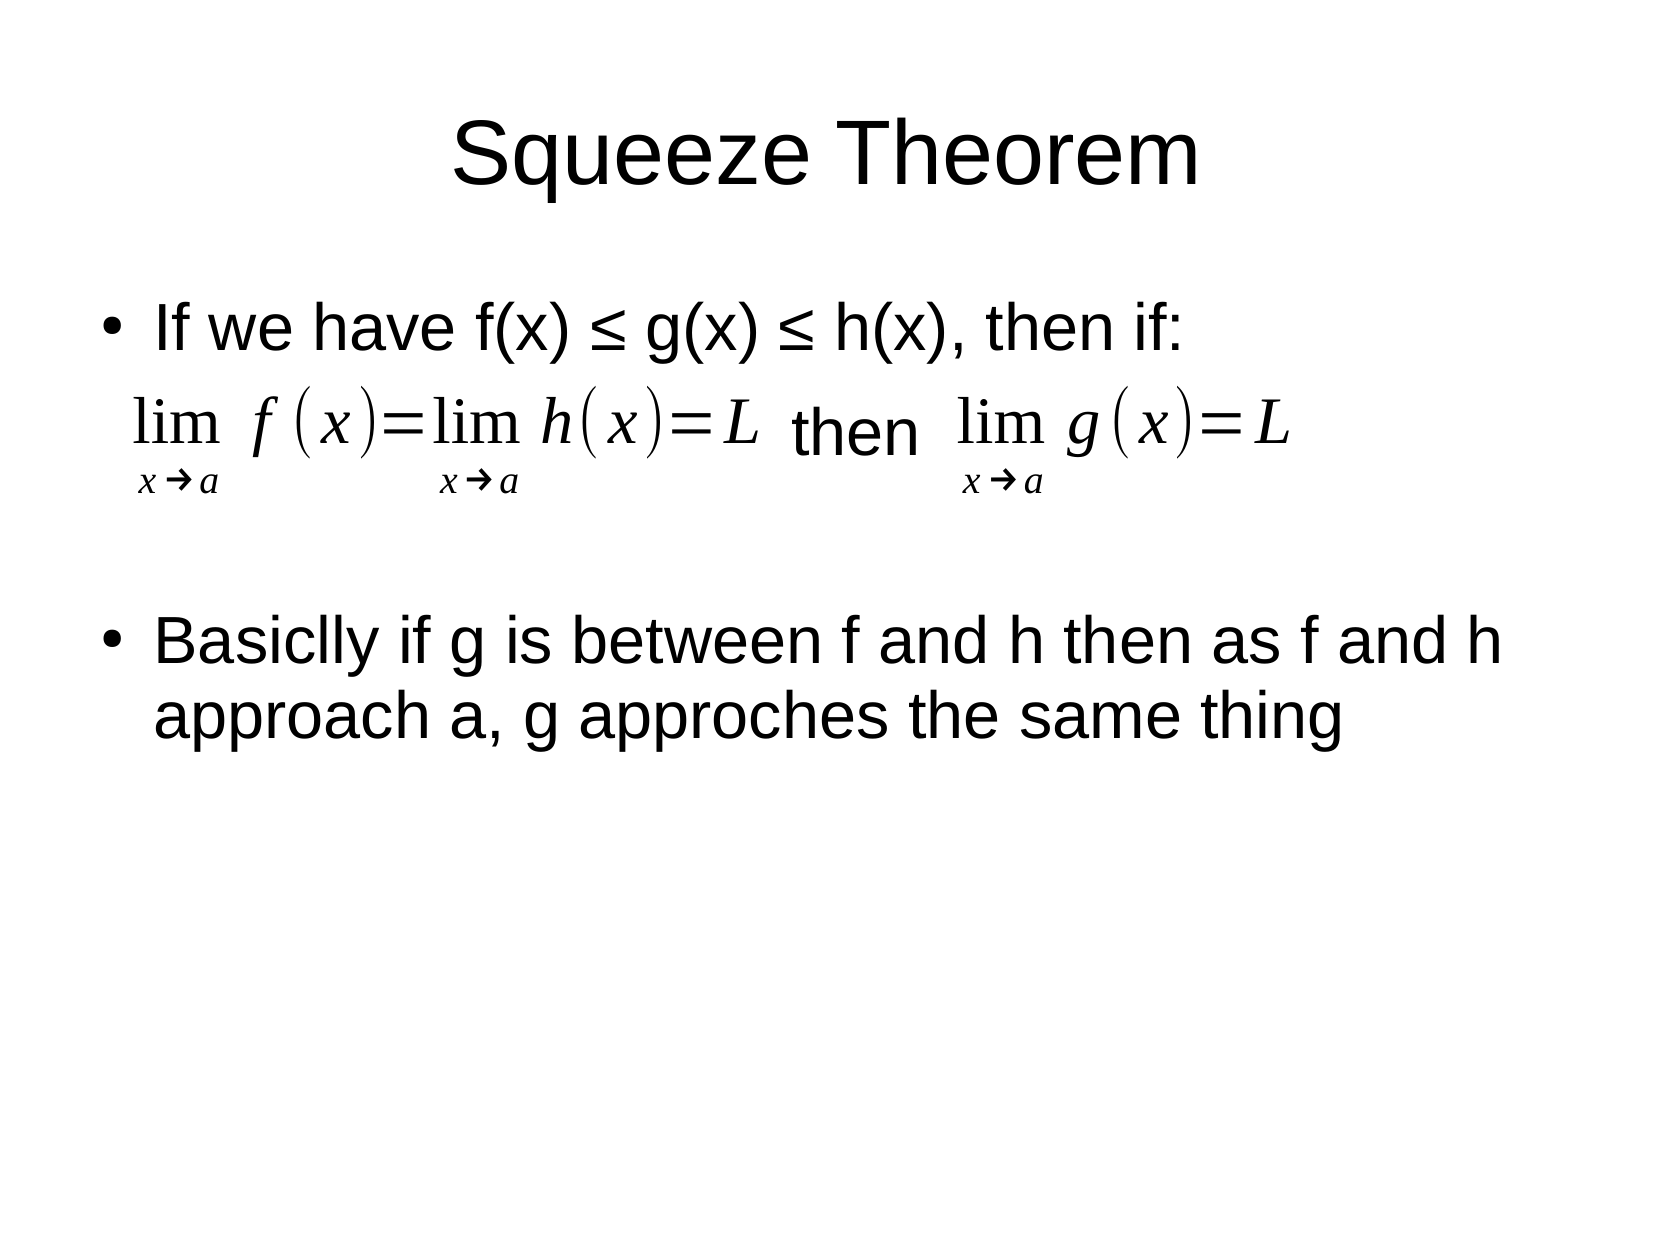

# Squeeze Theorem
If we have f(x) ≤ g(x) ≤ h(x), then if:
then
Basiclly if g is between f and h then as f and h approach a, g approches the same thing